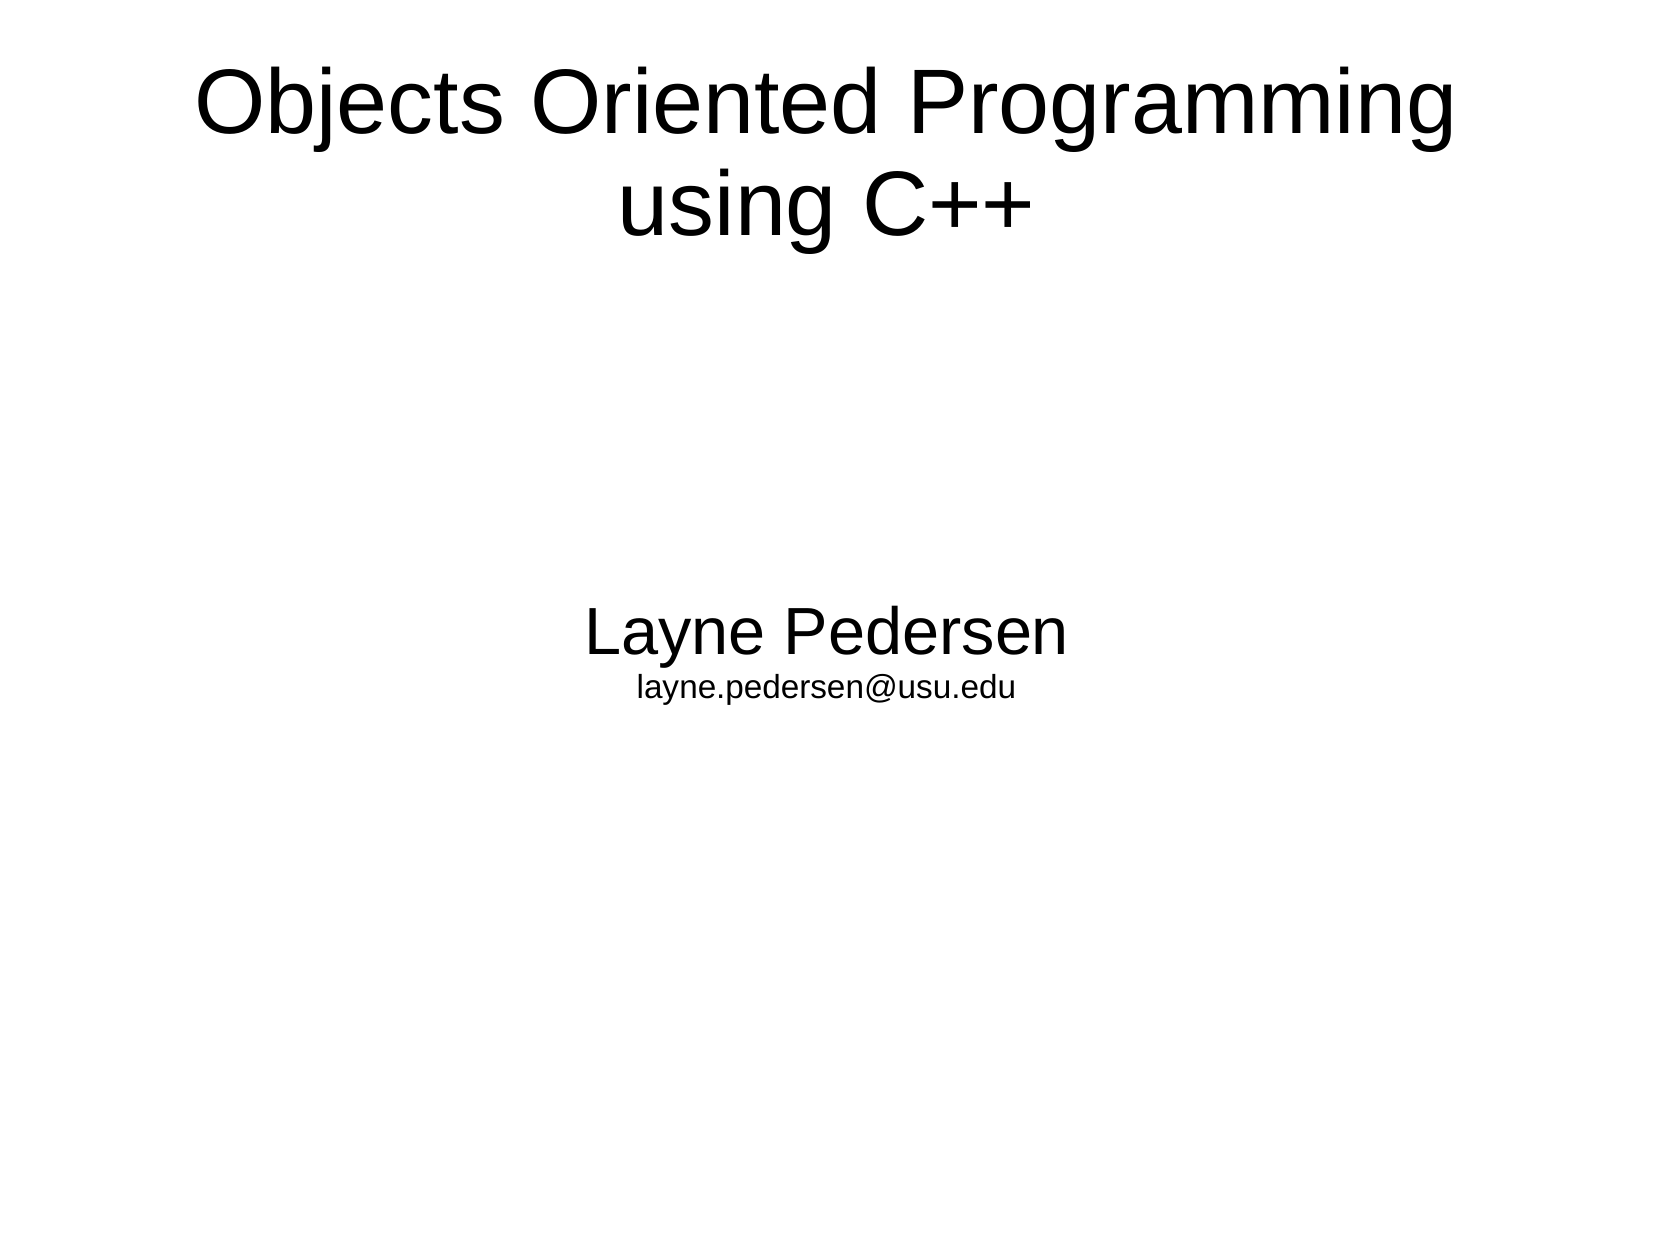

# Objects Oriented Programming using C++
Layne Pedersen
layne.pedersen@usu.edu